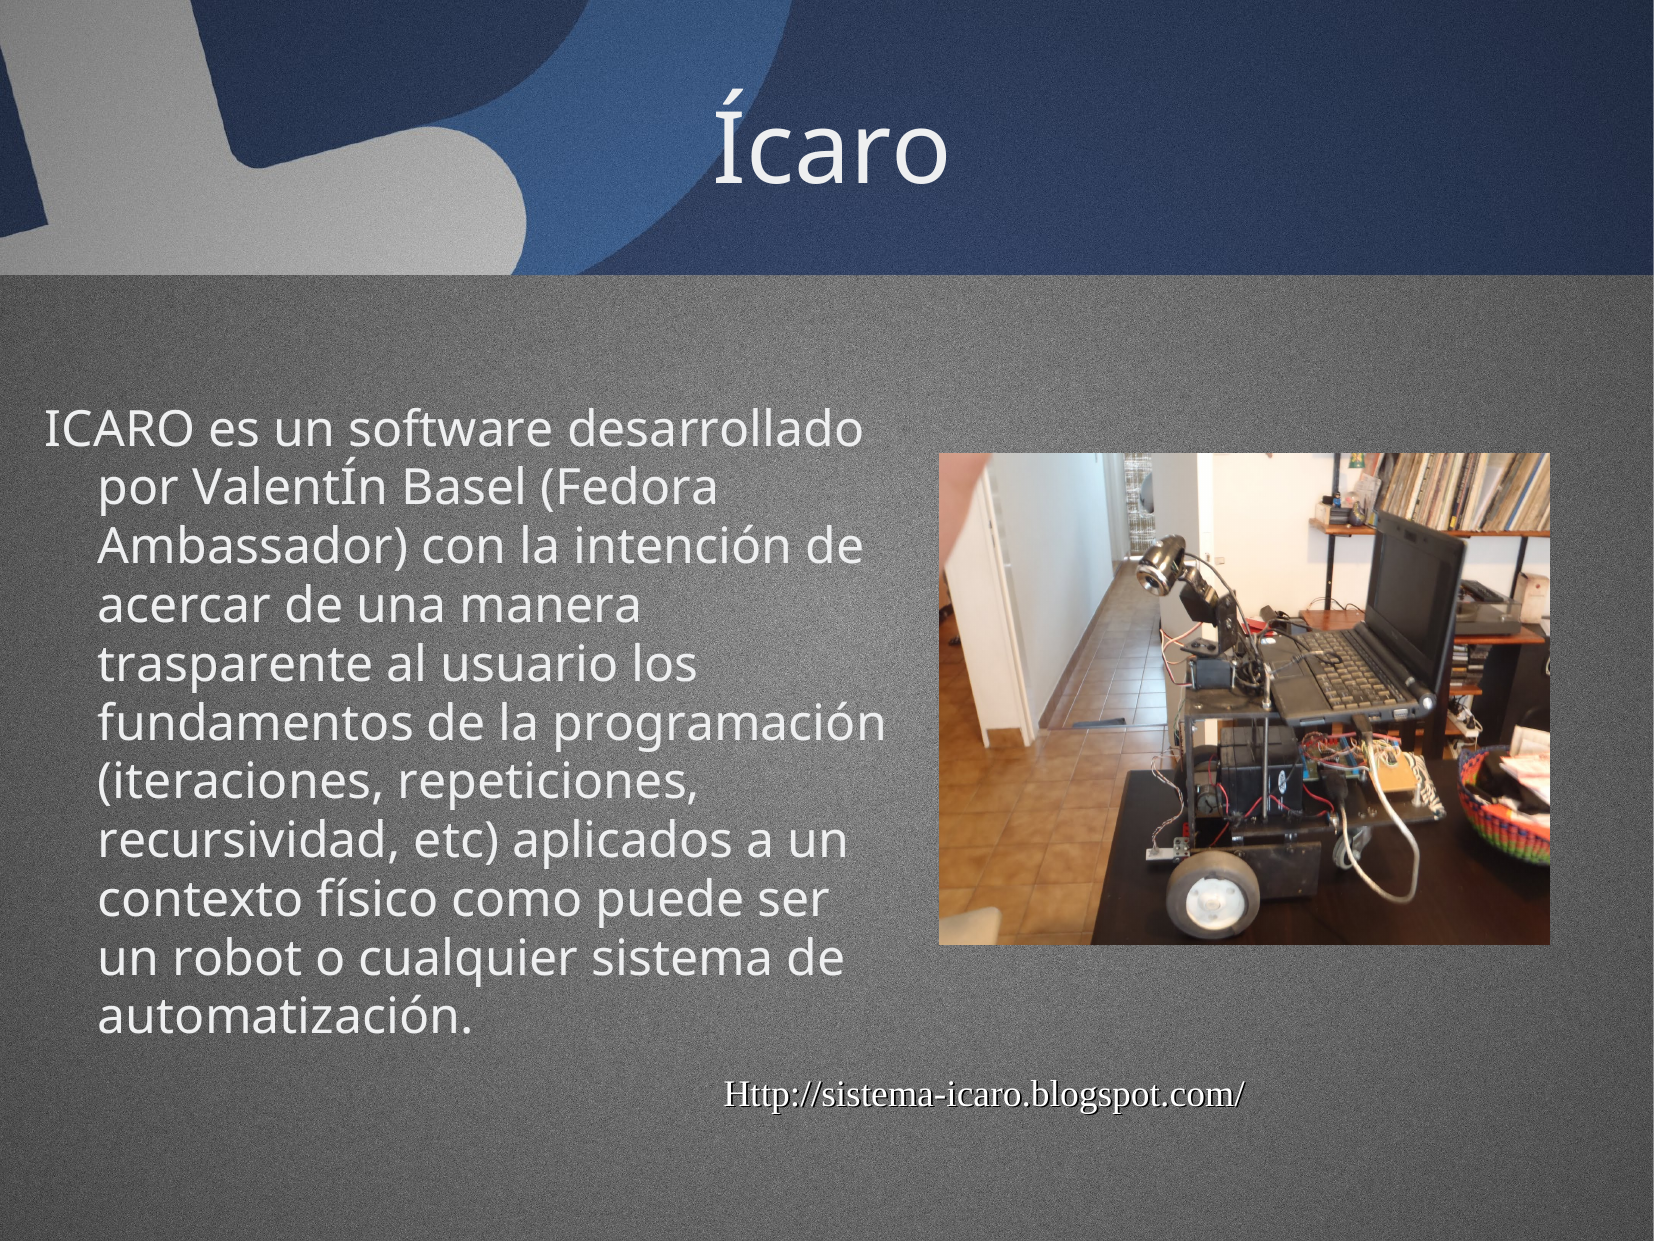

Ícaro
ICARO es un software desarrollado por ValentÍn Basel (Fedora Ambassador) con la intención de acercar de una manera trasparente al usuario los fundamentos de la programación (iteraciones, repeticiones, recursividad, etc) aplicados a un contexto físico como puede ser un robot o cualquier sistema de automatización.
Http://sistema-icaro.blogspot.com/